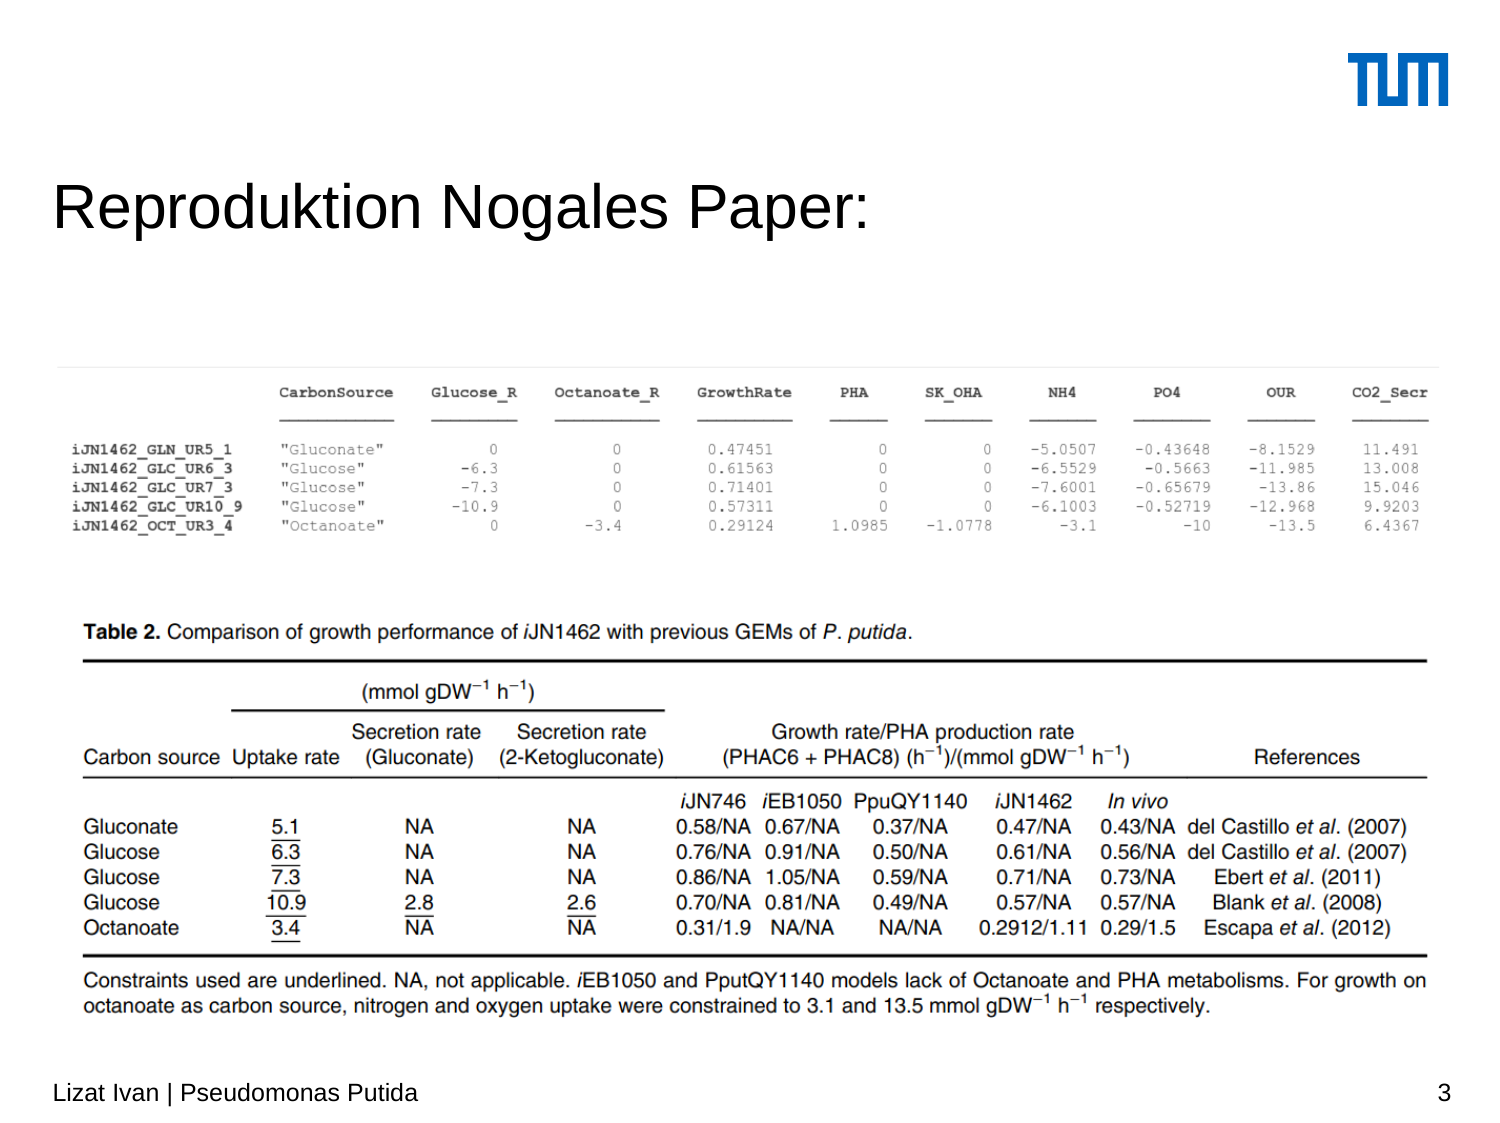

# Reproduktion Nogales Paper:
Lizat Ivan | Pseudomonas Putida
3